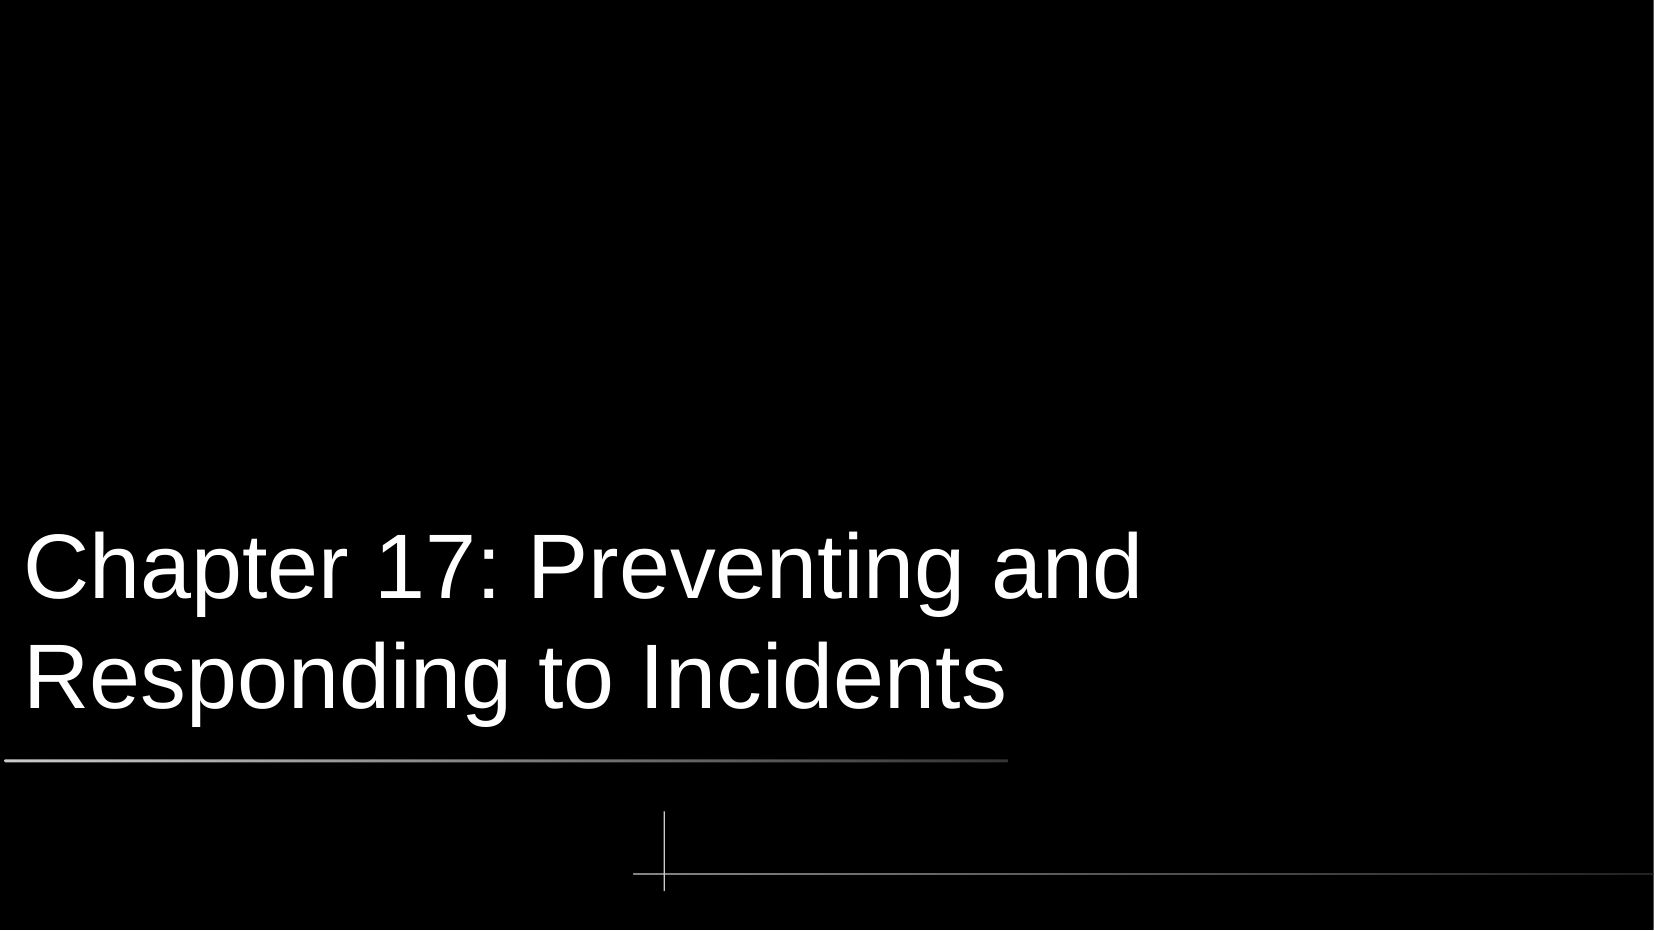

# Chapter 17: Preventing and Responding to Incidents